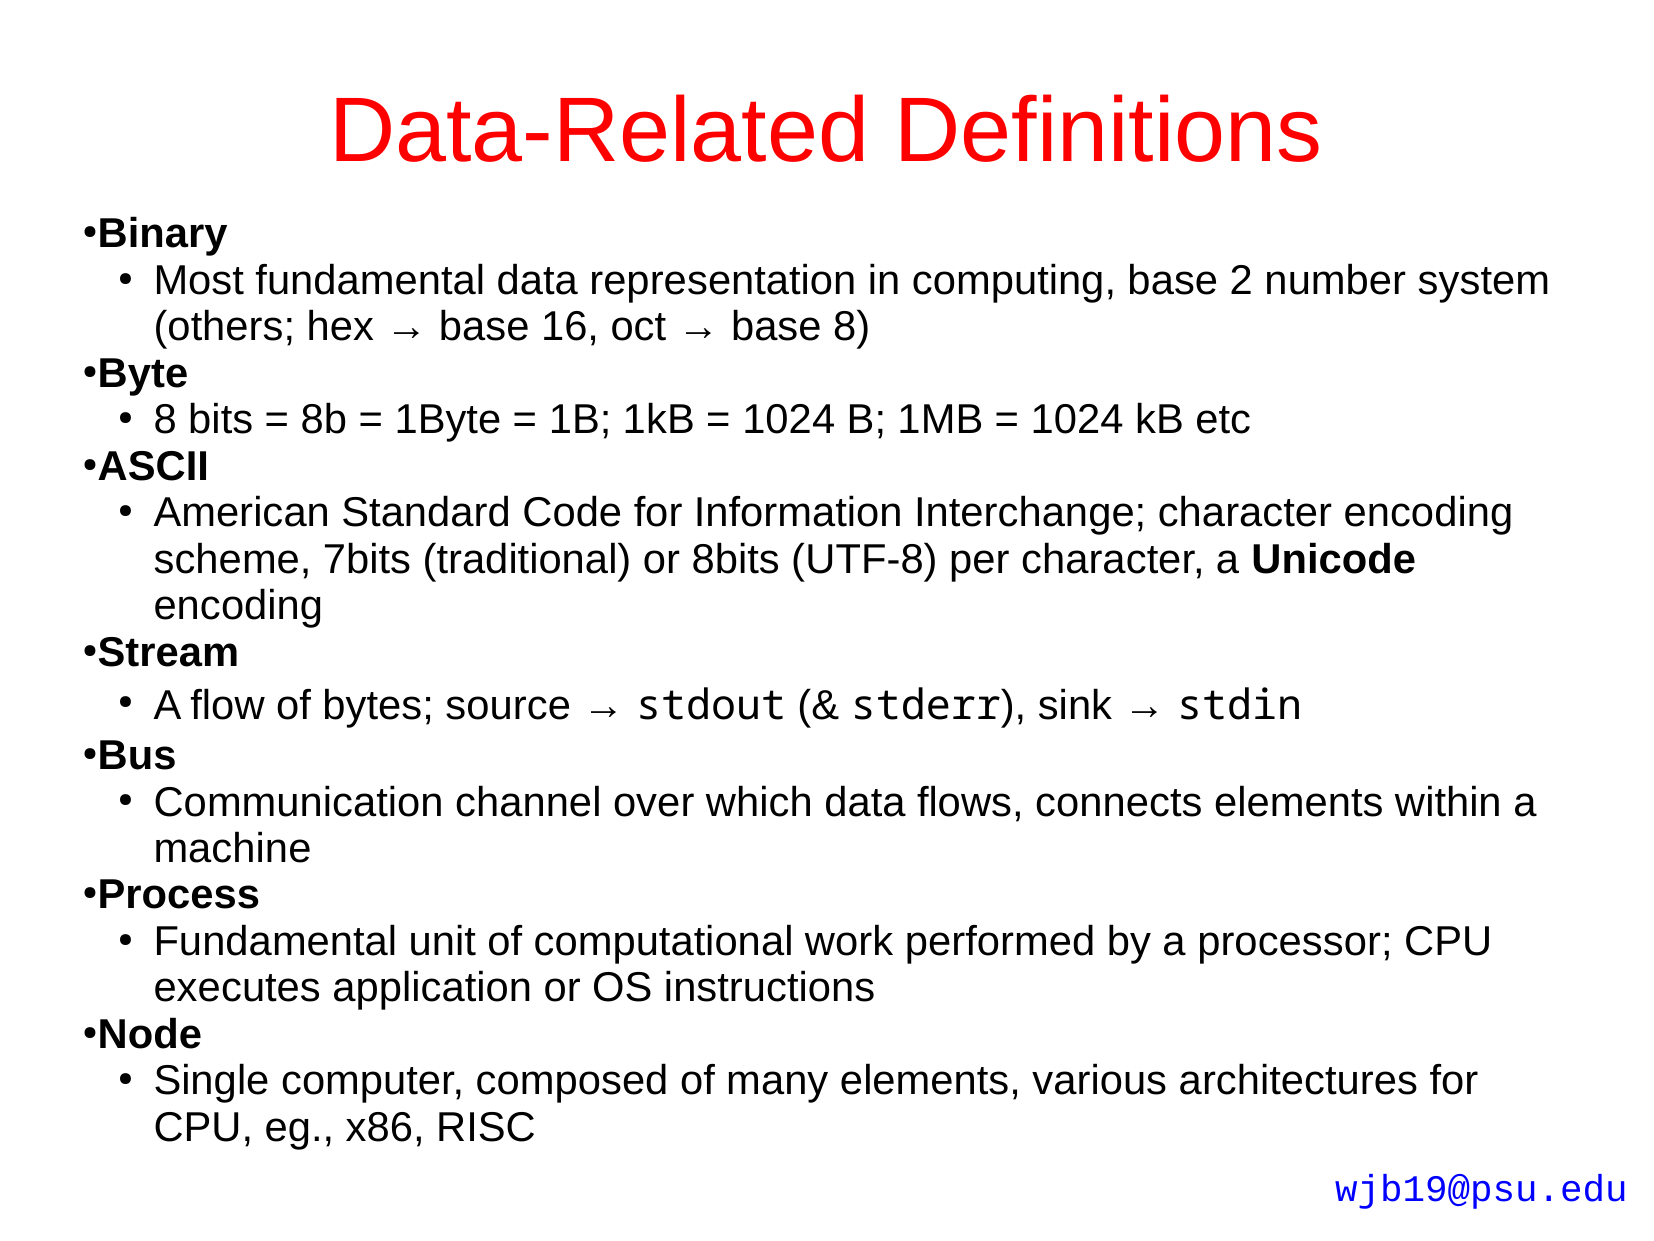

# Data-Related Definitions
Binary
Most fundamental data representation in computing, base 2 number system (others; hex → base 16, oct → base 8)
Byte
8 bits = 8b = 1Byte = 1B; 1kB = 1024 B; 1MB = 1024 kB etc
ASCII
American Standard Code for Information Interchange; character encoding scheme, 7bits (traditional) or 8bits (UTF-8) per character, a Unicode encoding
Stream
A flow of bytes; source → stdout (& stderr), sink → stdin
Bus
Communication channel over which data flows, connects elements within a machine
Process
Fundamental unit of computational work performed by a processor; CPU executes application or OS instructions
Node
Single computer, composed of many elements, various architectures for CPU, eg., x86, RISC
wjb19@psu.edu